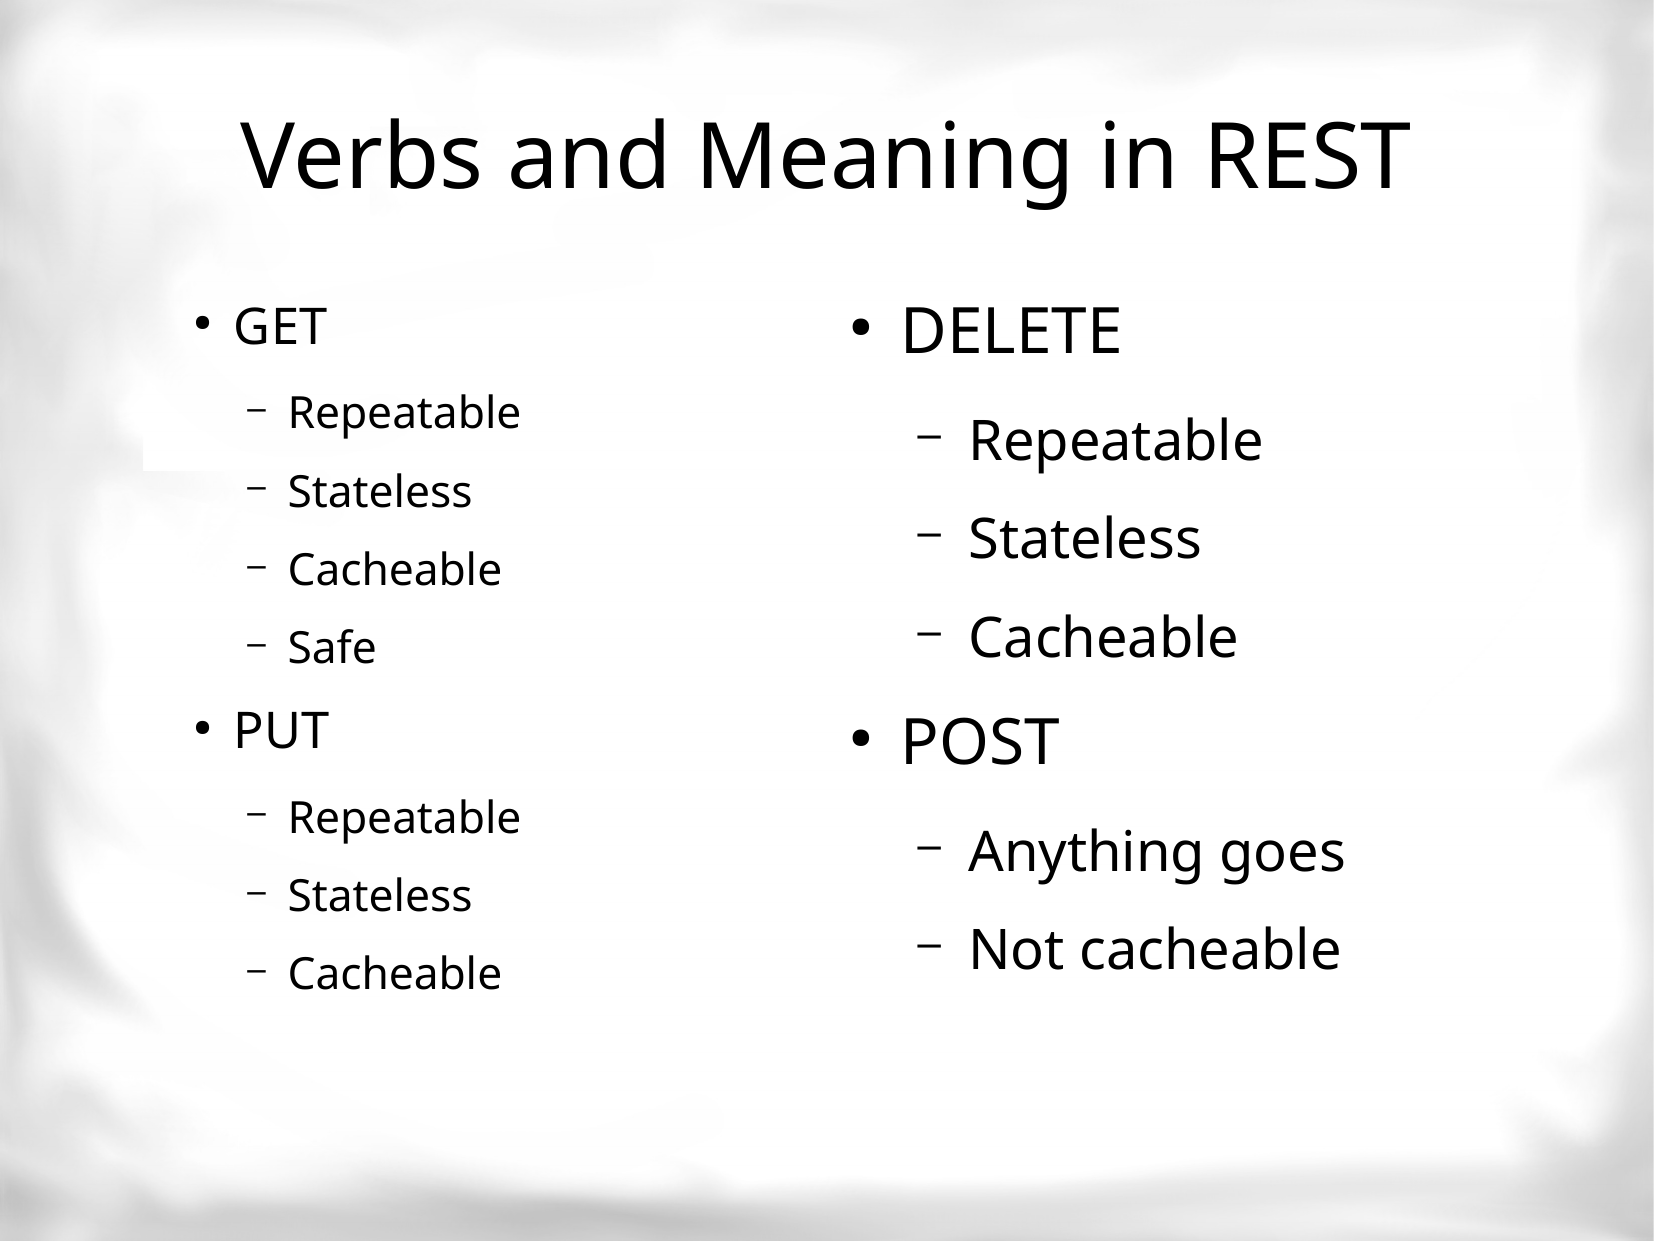

# Verbs and Meaning in REST
DELETE
Repeatable
Stateless
Cacheable
POST
Anything goes
Not cacheable
GET
Repeatable
Stateless
Cacheable
Safe
PUT
Repeatable
Stateless
Cacheable